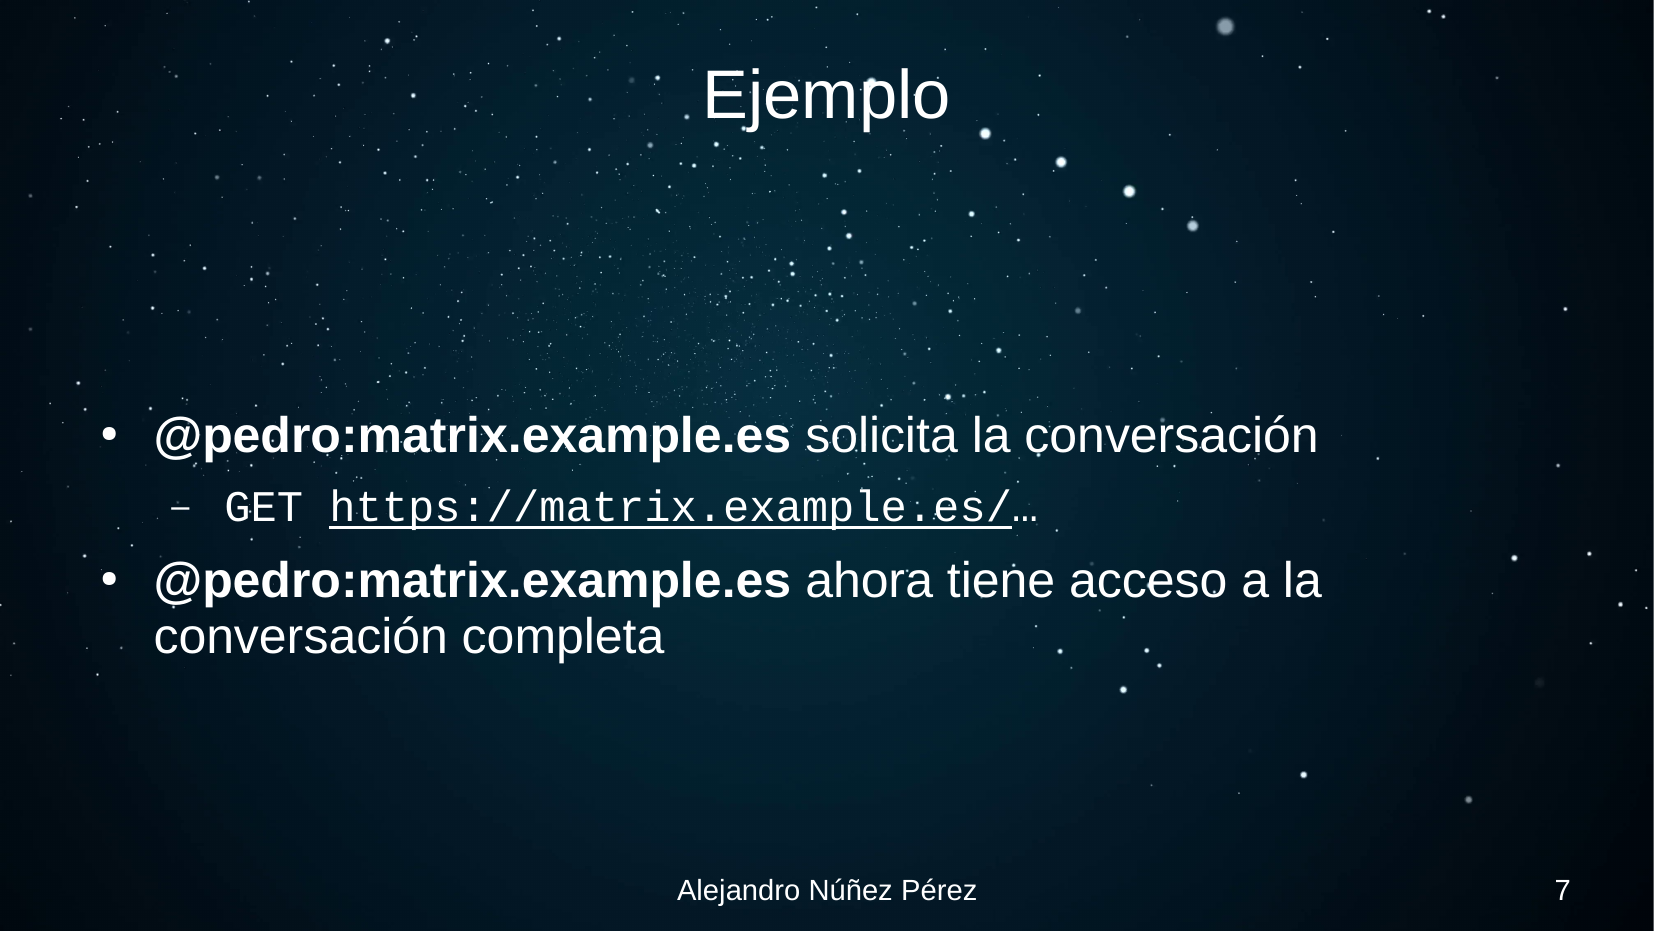

# Ejemplo
@pedro:matrix.example.es solicita la conversación
GET https://matrix.example.es/…
@pedro:matrix.example.es ahora tiene acceso a la conversación completa
7